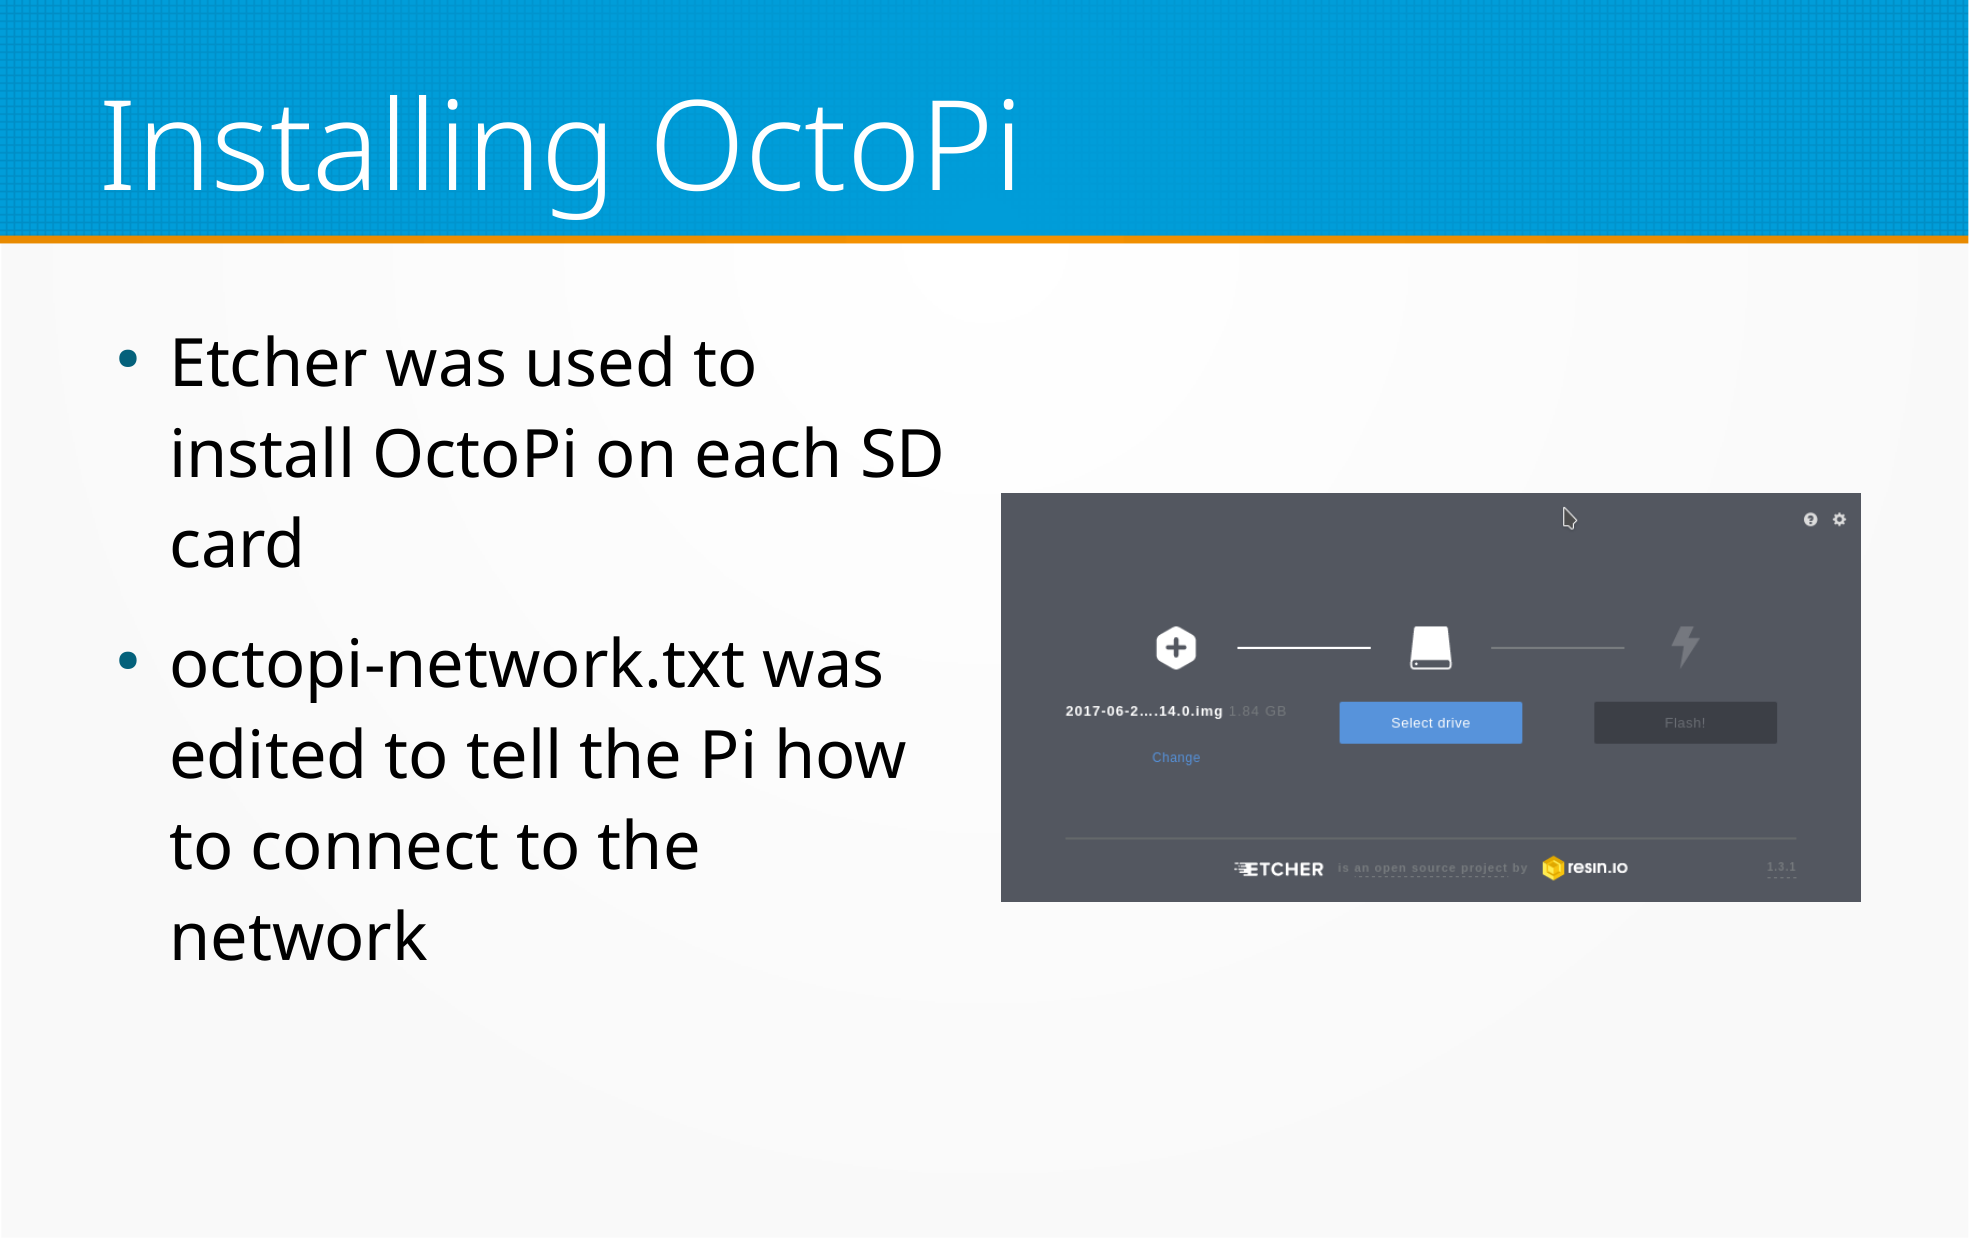

# Installing OctoPi
Etcher was used to install OctoPi on each SD card
octopi-network.txt was edited to tell the Pi how to connect to the network